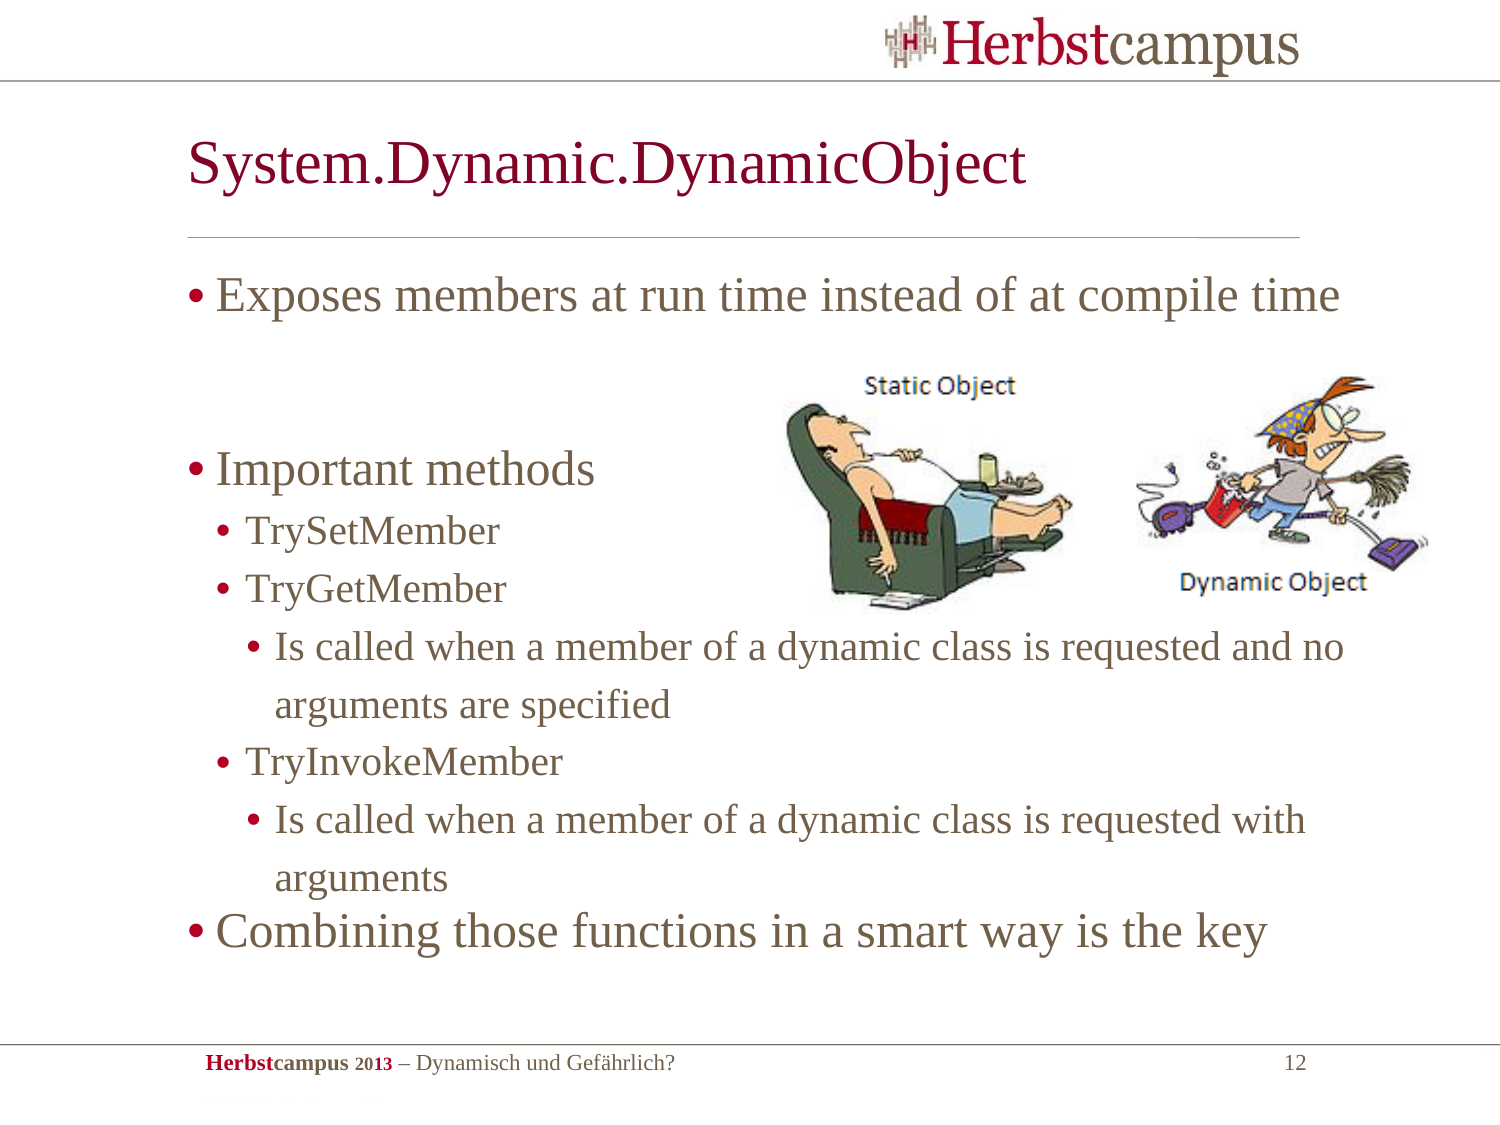

# System.Dynamic.DynamicObject
Exposes members at run time instead of at compile time
Important methods
TrySetMember
TryGetMember
Is called when a member of a dynamic class is requested and no arguments are specified
TryInvokeMember
Is called when a member of a dynamic class is requested with arguments
Combining those functions in a smart way is the key